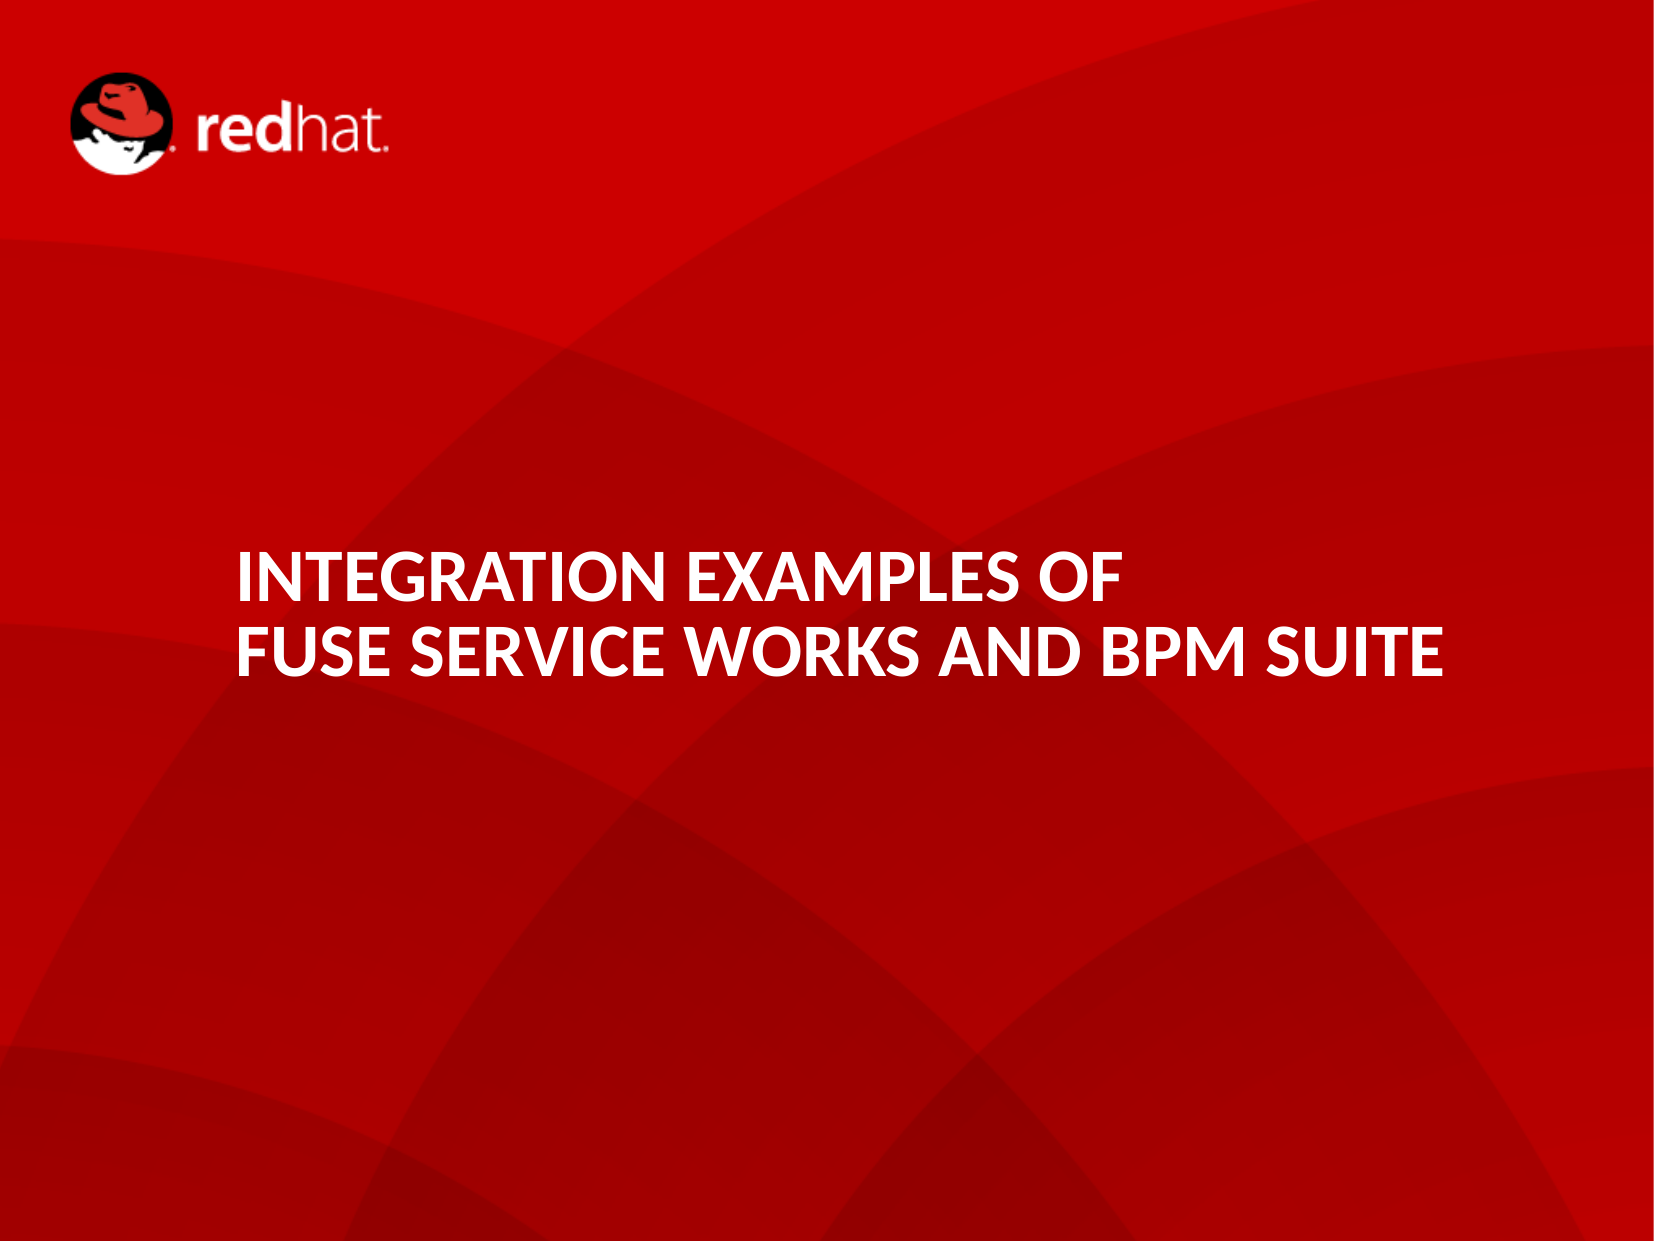

Integration examples of
Fuse Service Works and BPM Suite